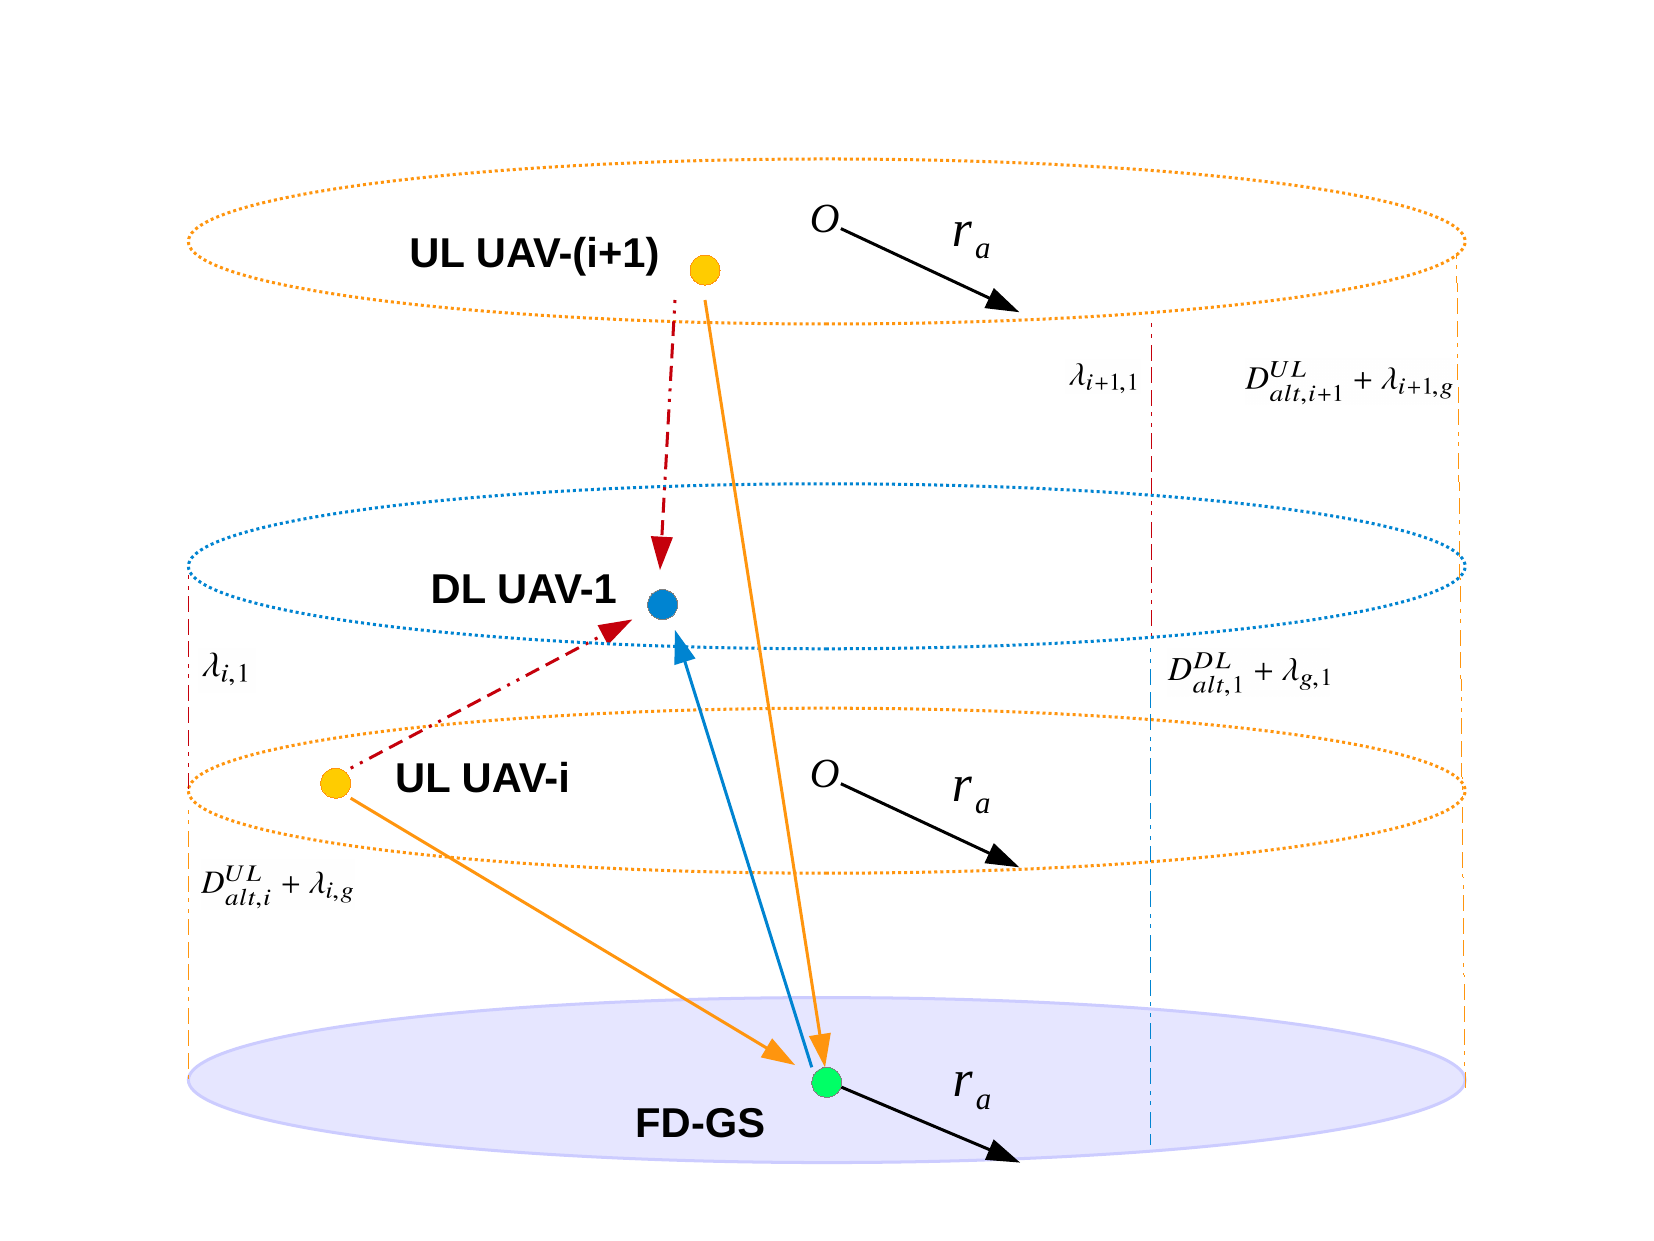

UL UAV-(i+1)
DL UAV-1
UL UAV-i
FD-GS